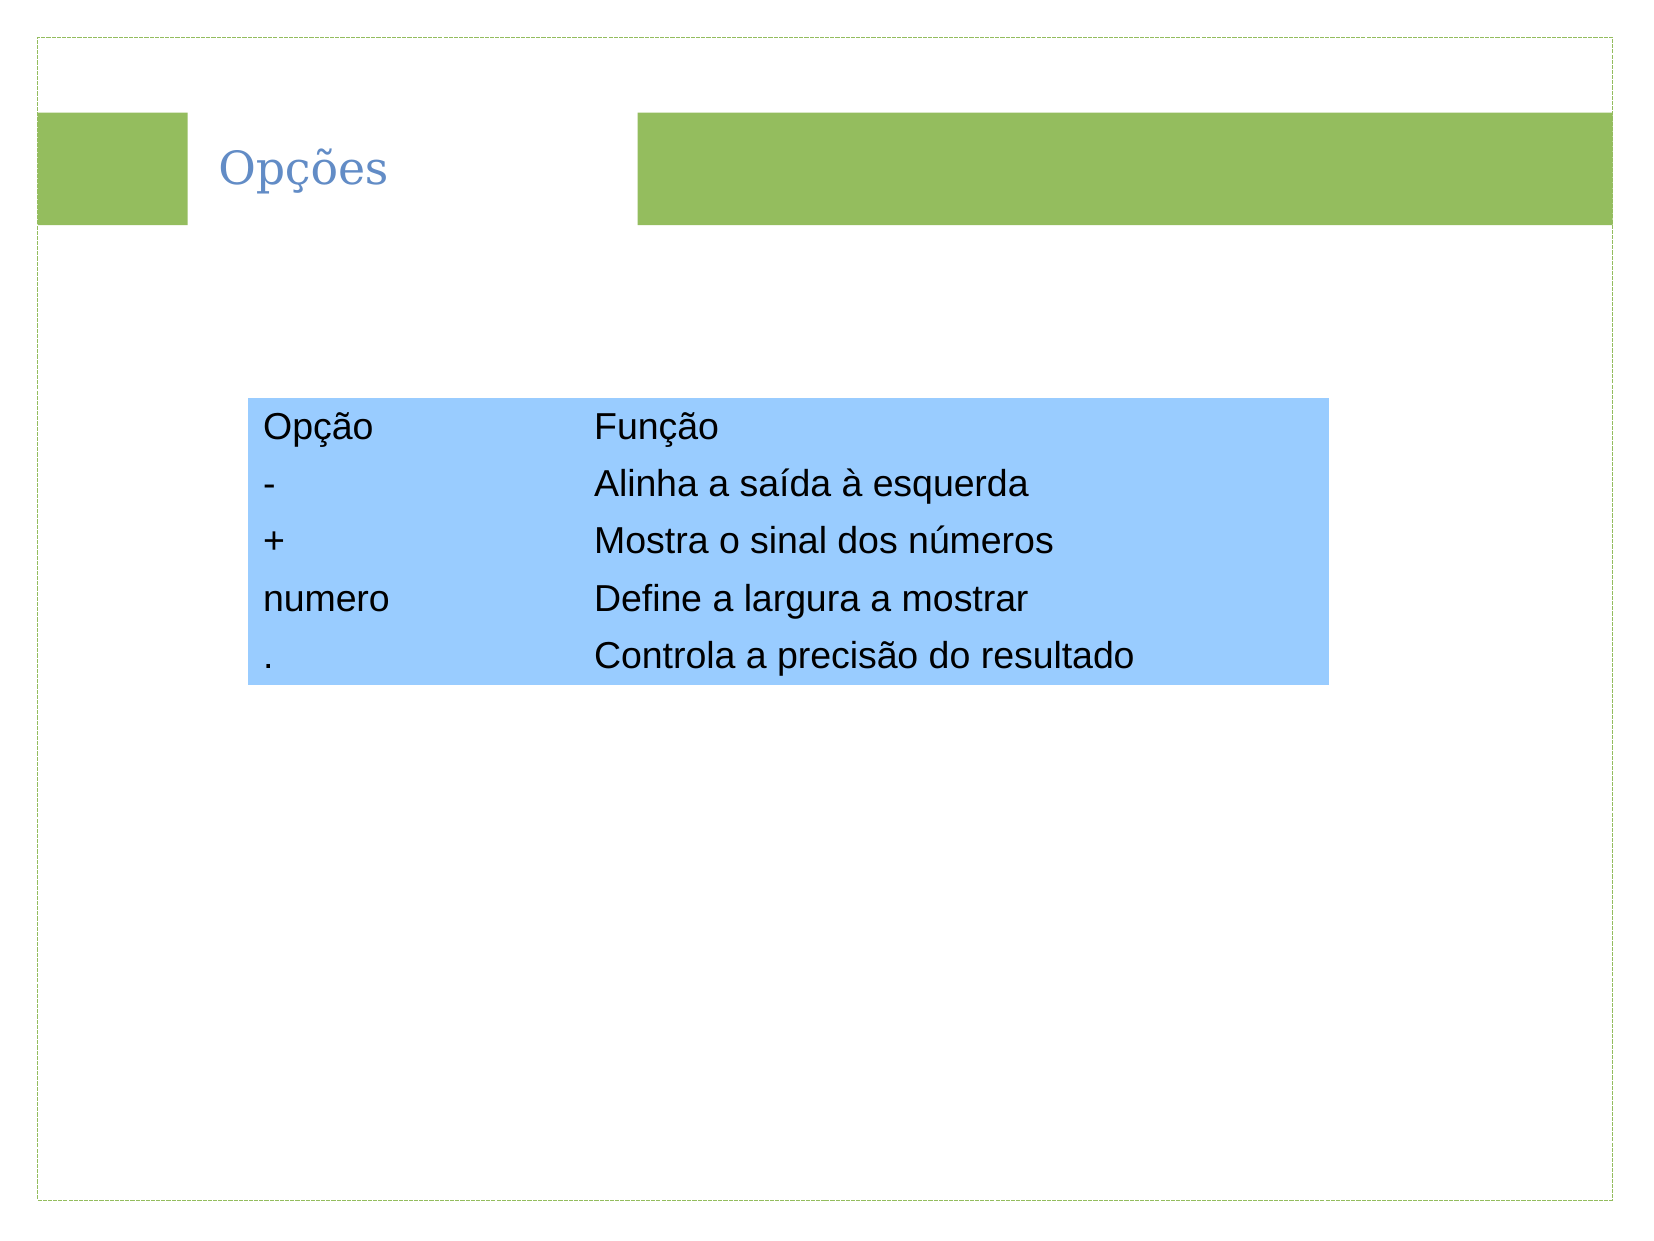

Opções
| Opção | Função |
| --- | --- |
| - | Alinha a saída à esquerda |
| + | Mostra o sinal dos números |
| numero | Define a largura a mostrar |
| . | Controla a precisão do resultado |